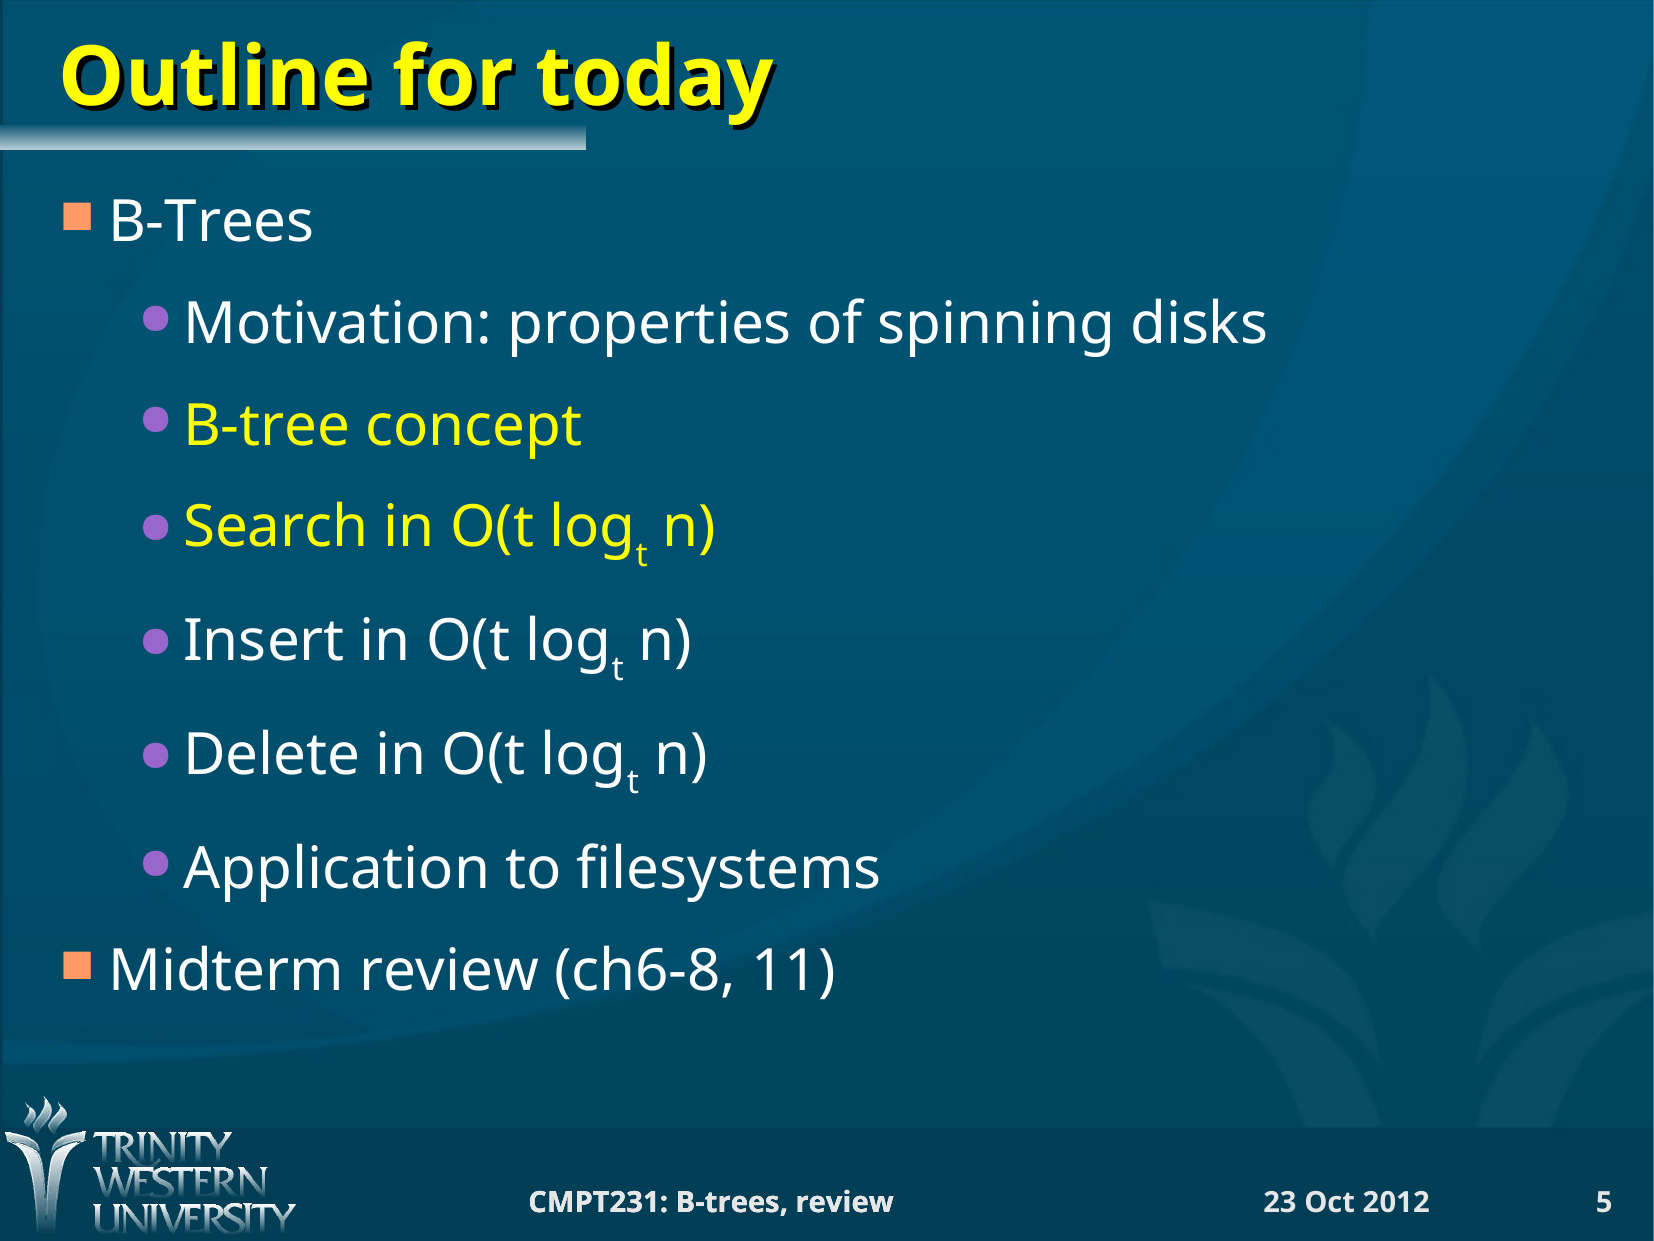

# Outline for today
B-Trees
Motivation: properties of spinning disks
B-tree concept
Search in O(t logt n)
Insert in O(t logt n)
Delete in O(t logt n)
Application to filesystems
Midterm review (ch6-8, 11)
CMPT231: B-trees, review
23 Oct 2012
5